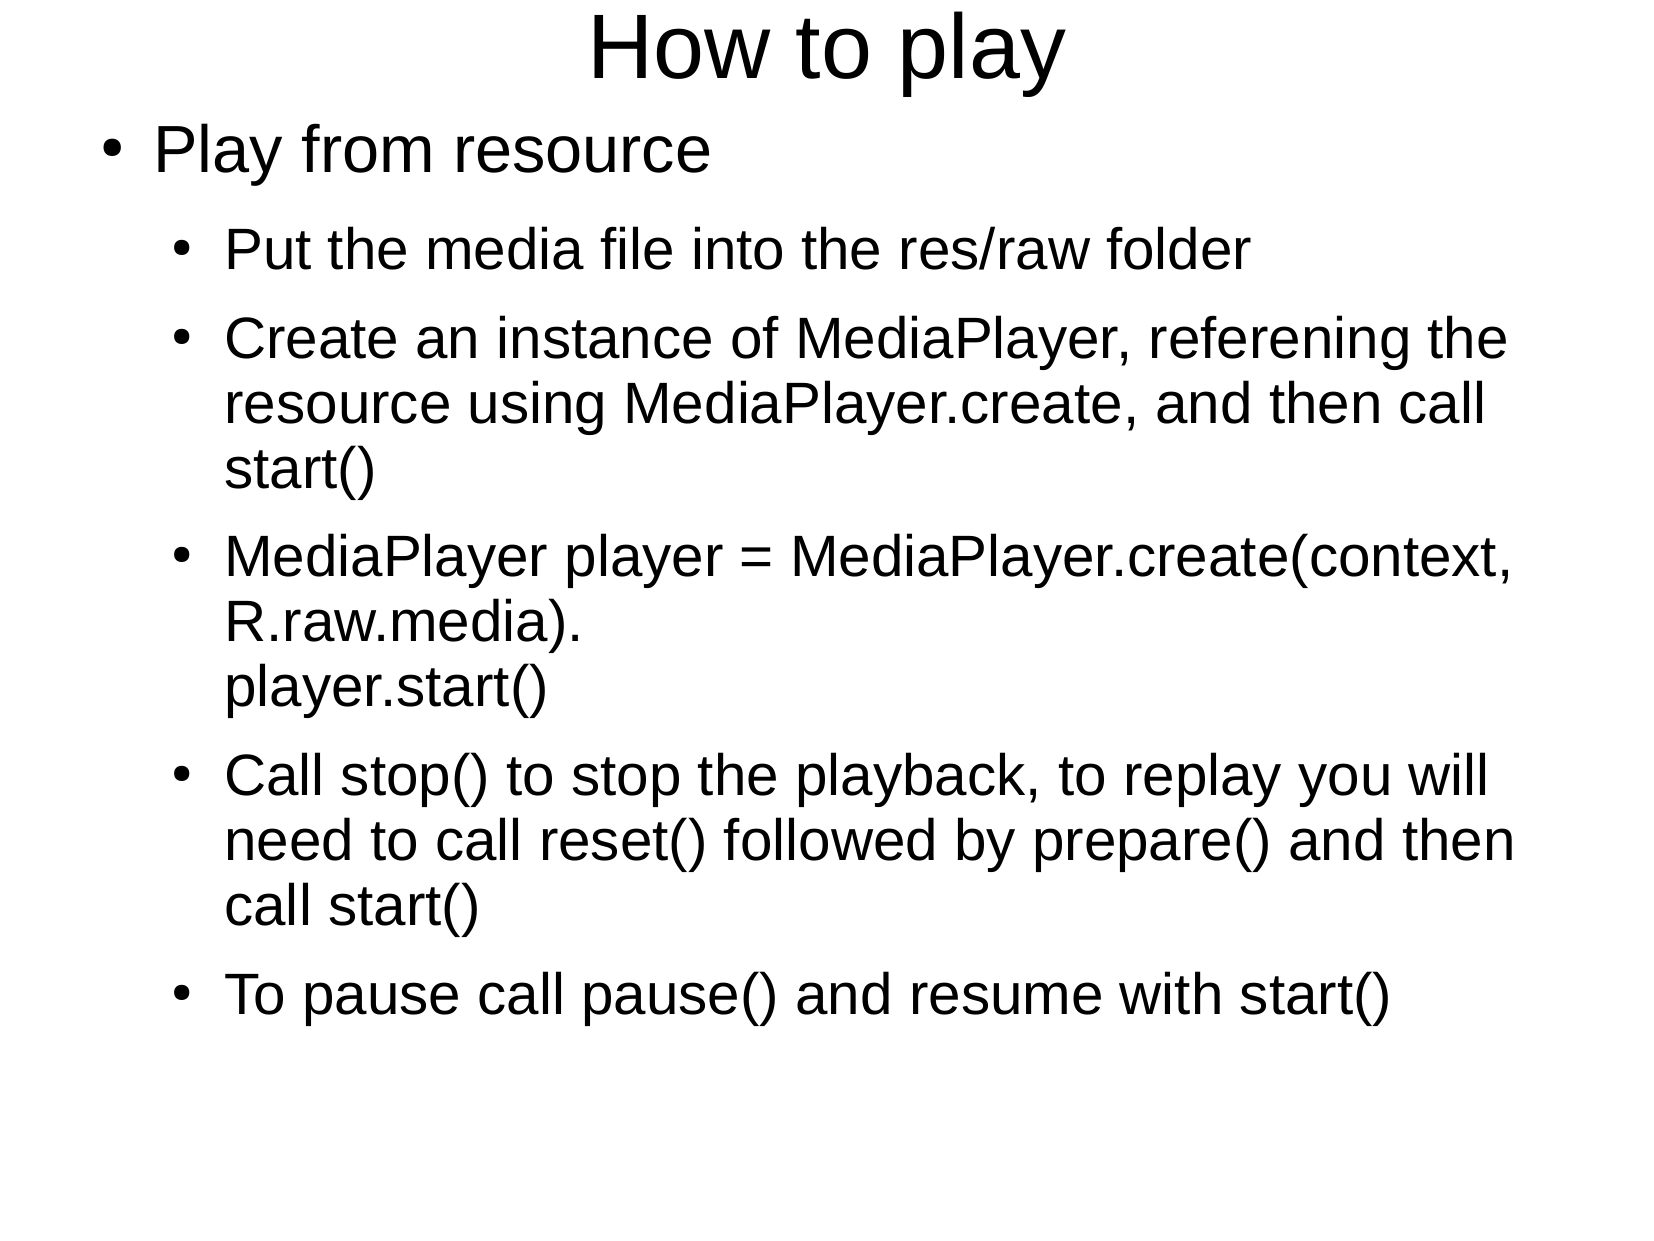

# How to play
Play from resource
Put the media file into the res/raw folder
Create an instance of MediaPlayer, referening the resource using MediaPlayer.create, and then call start()
MediaPlayer player = MediaPlayer.create(context, R.raw.media).
player.start()
Call stop() to stop the playback, to replay you will need to call reset() followed by prepare() and then call start()
To pause call pause() and resume with start()